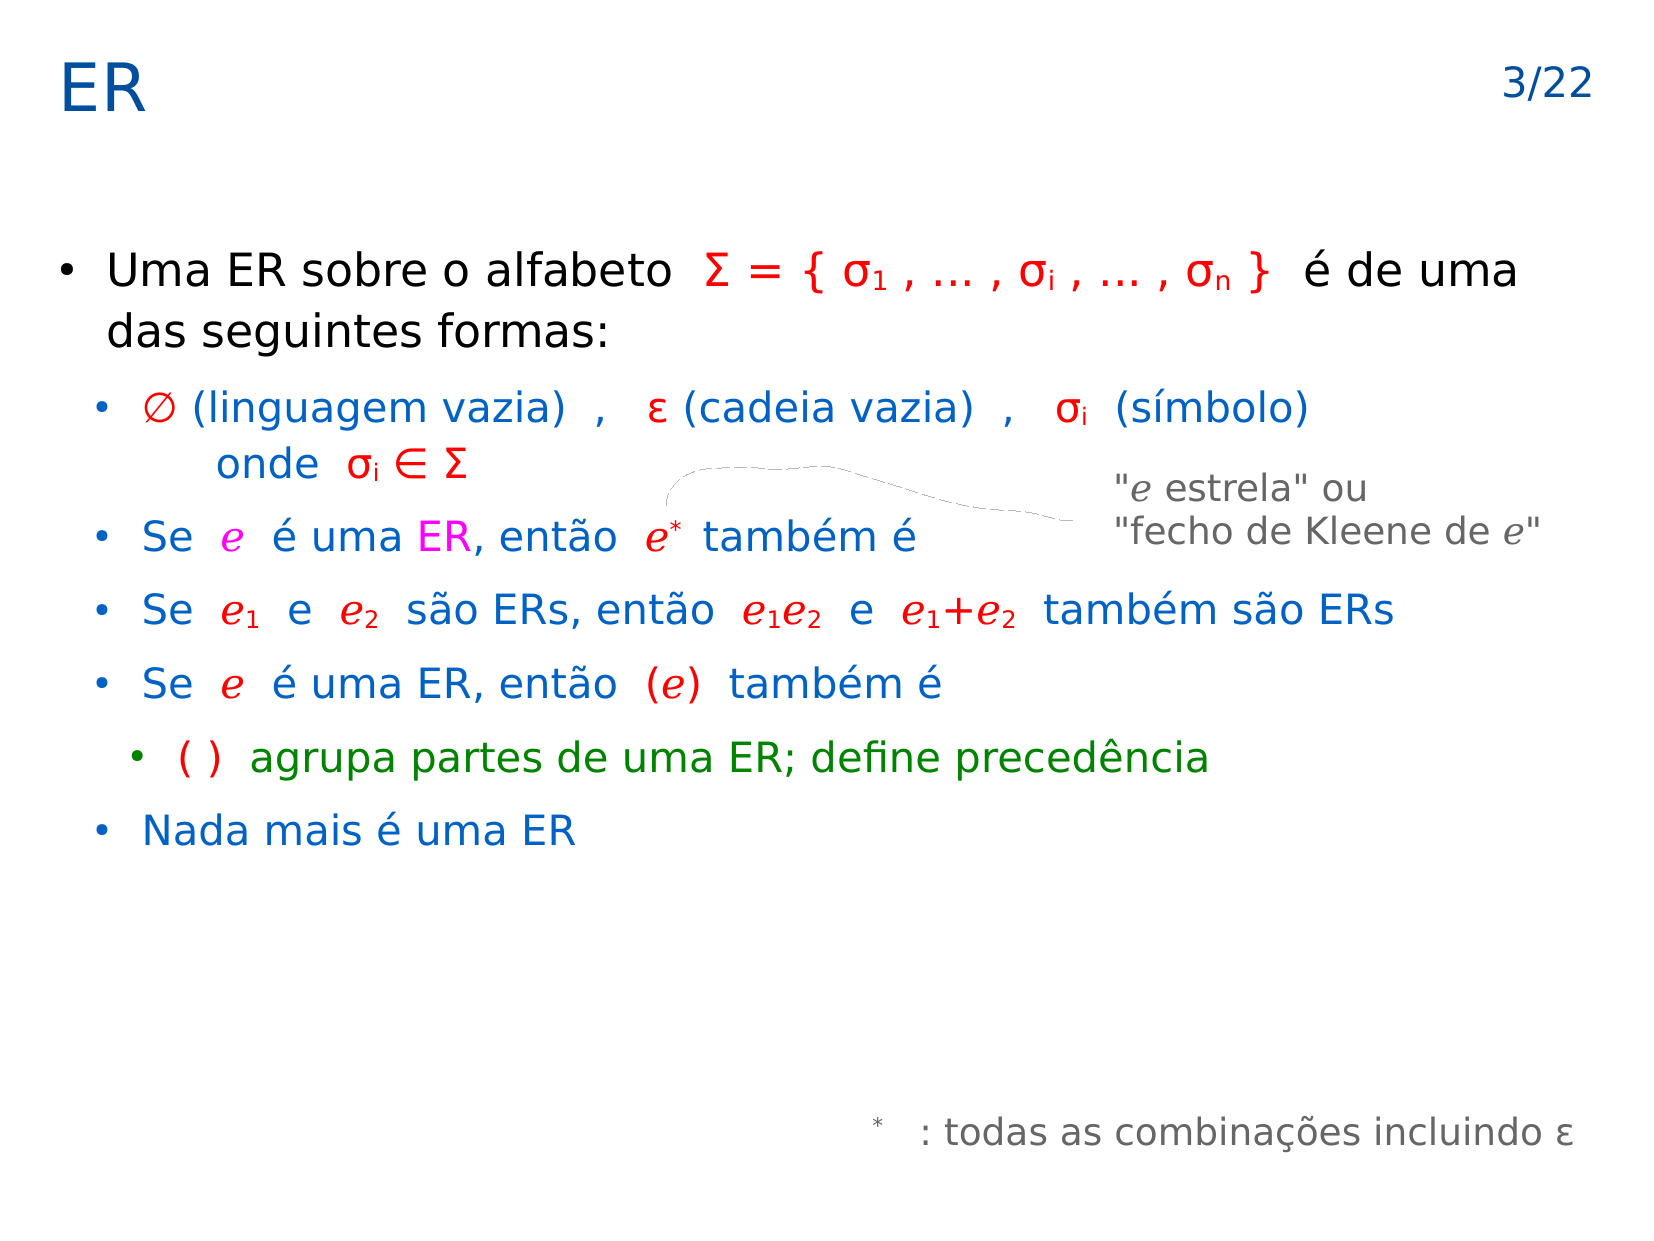

# ER
3
Uma ER sobre o alfabeto Σ = { σ1 , ... , σi , ... , σn } é de uma das seguintes formas:
∅ (linguagem vazia) , ε (cadeia vazia) , σi (símbolo)
	onde σi ∈ Σ
Se ℯ é uma ER, então ℯ* também é
Se ℯ1 e ℯ2 são ERs, então ℯ1ℯ2 e ℯ1+ℯ2 também são ERs
Se ℯ é uma ER, então (ℯ) também é
( ) agrupa partes de uma ER; define precedência
Nada mais é uma ER
"ℯ estrela" ou
"fecho de Kleene de ℯ"
* : todas as combinações incluindo ε